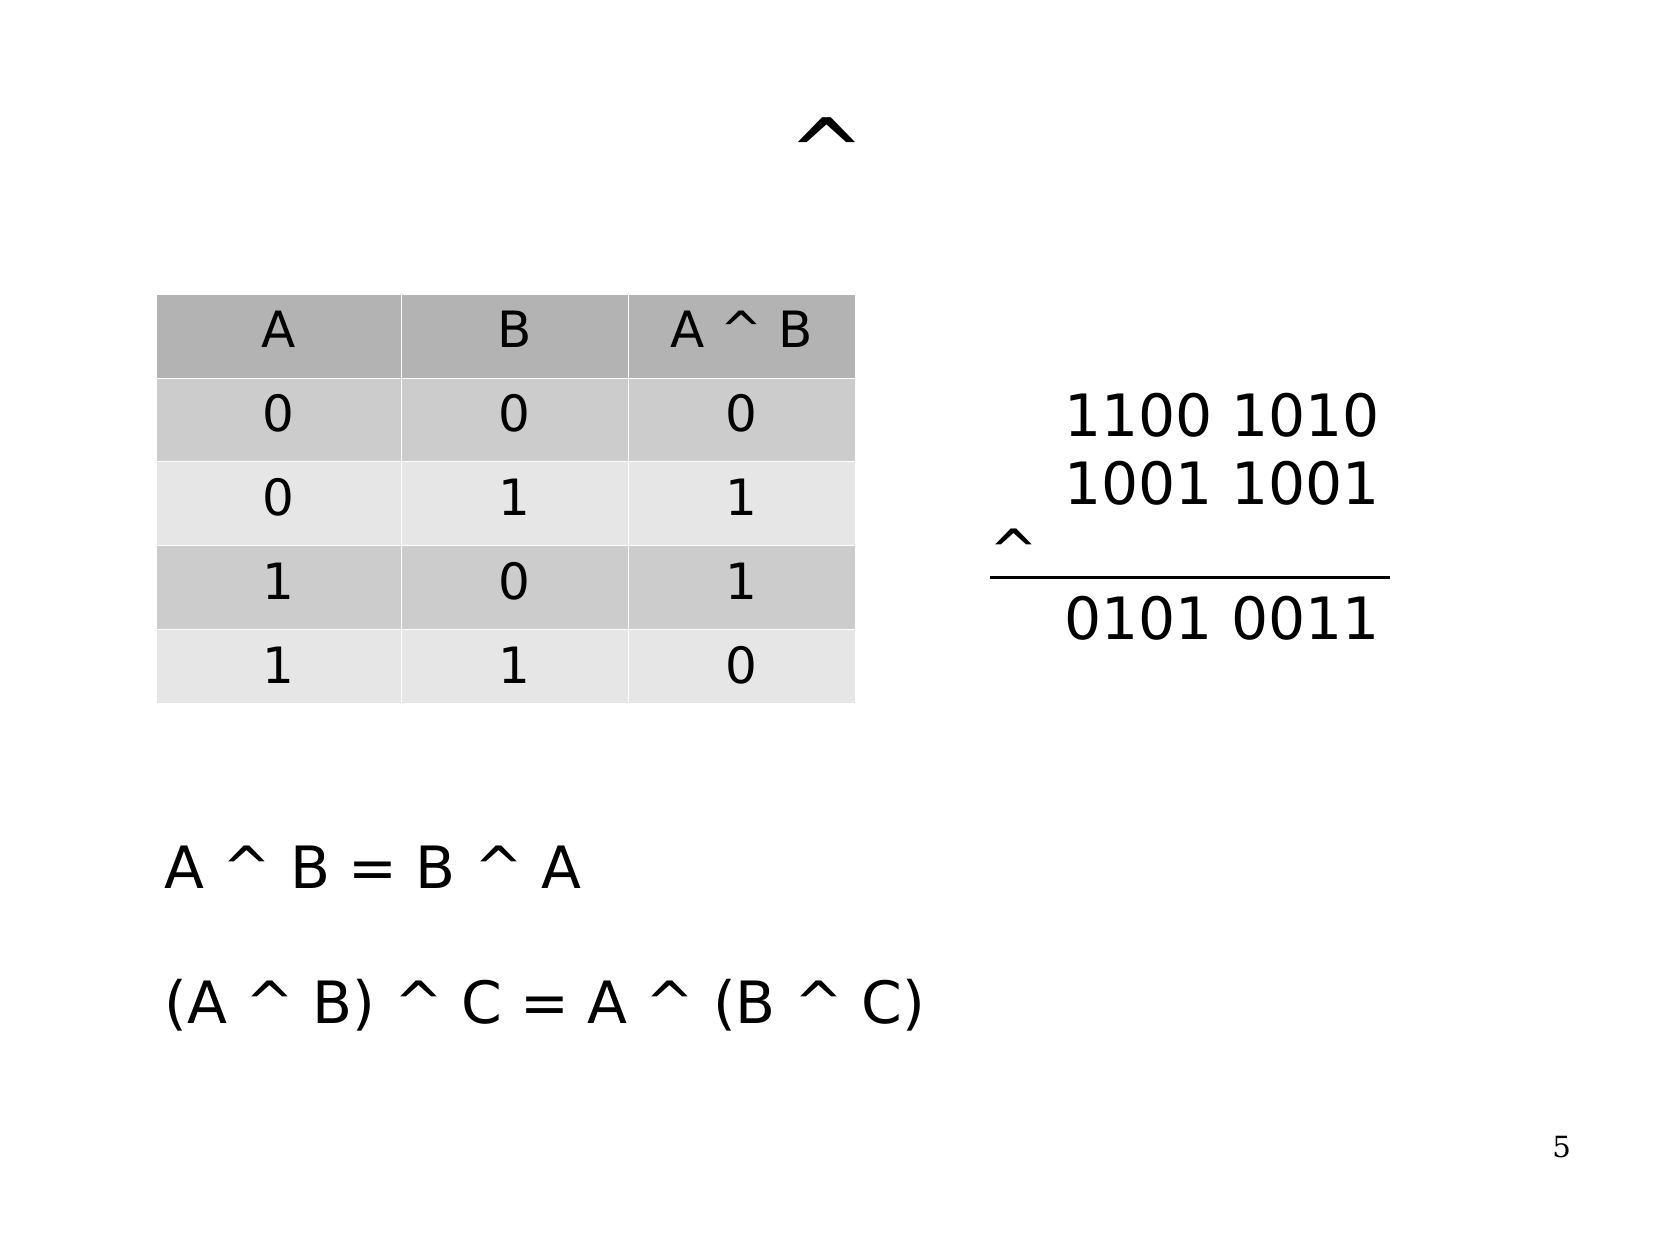

# ^
| A | B | A ^ B |
| --- | --- | --- |
| 0 | 0 | 0 |
| 0 | 1 | 1 |
| 1 | 0 | 1 |
| 1 | 1 | 0 |
	1100 1010
	1001 1001
^
	0101 0011
A ^ B = B ^ A
(A ^ B) ^ C = A ^ (B ^ C)
5